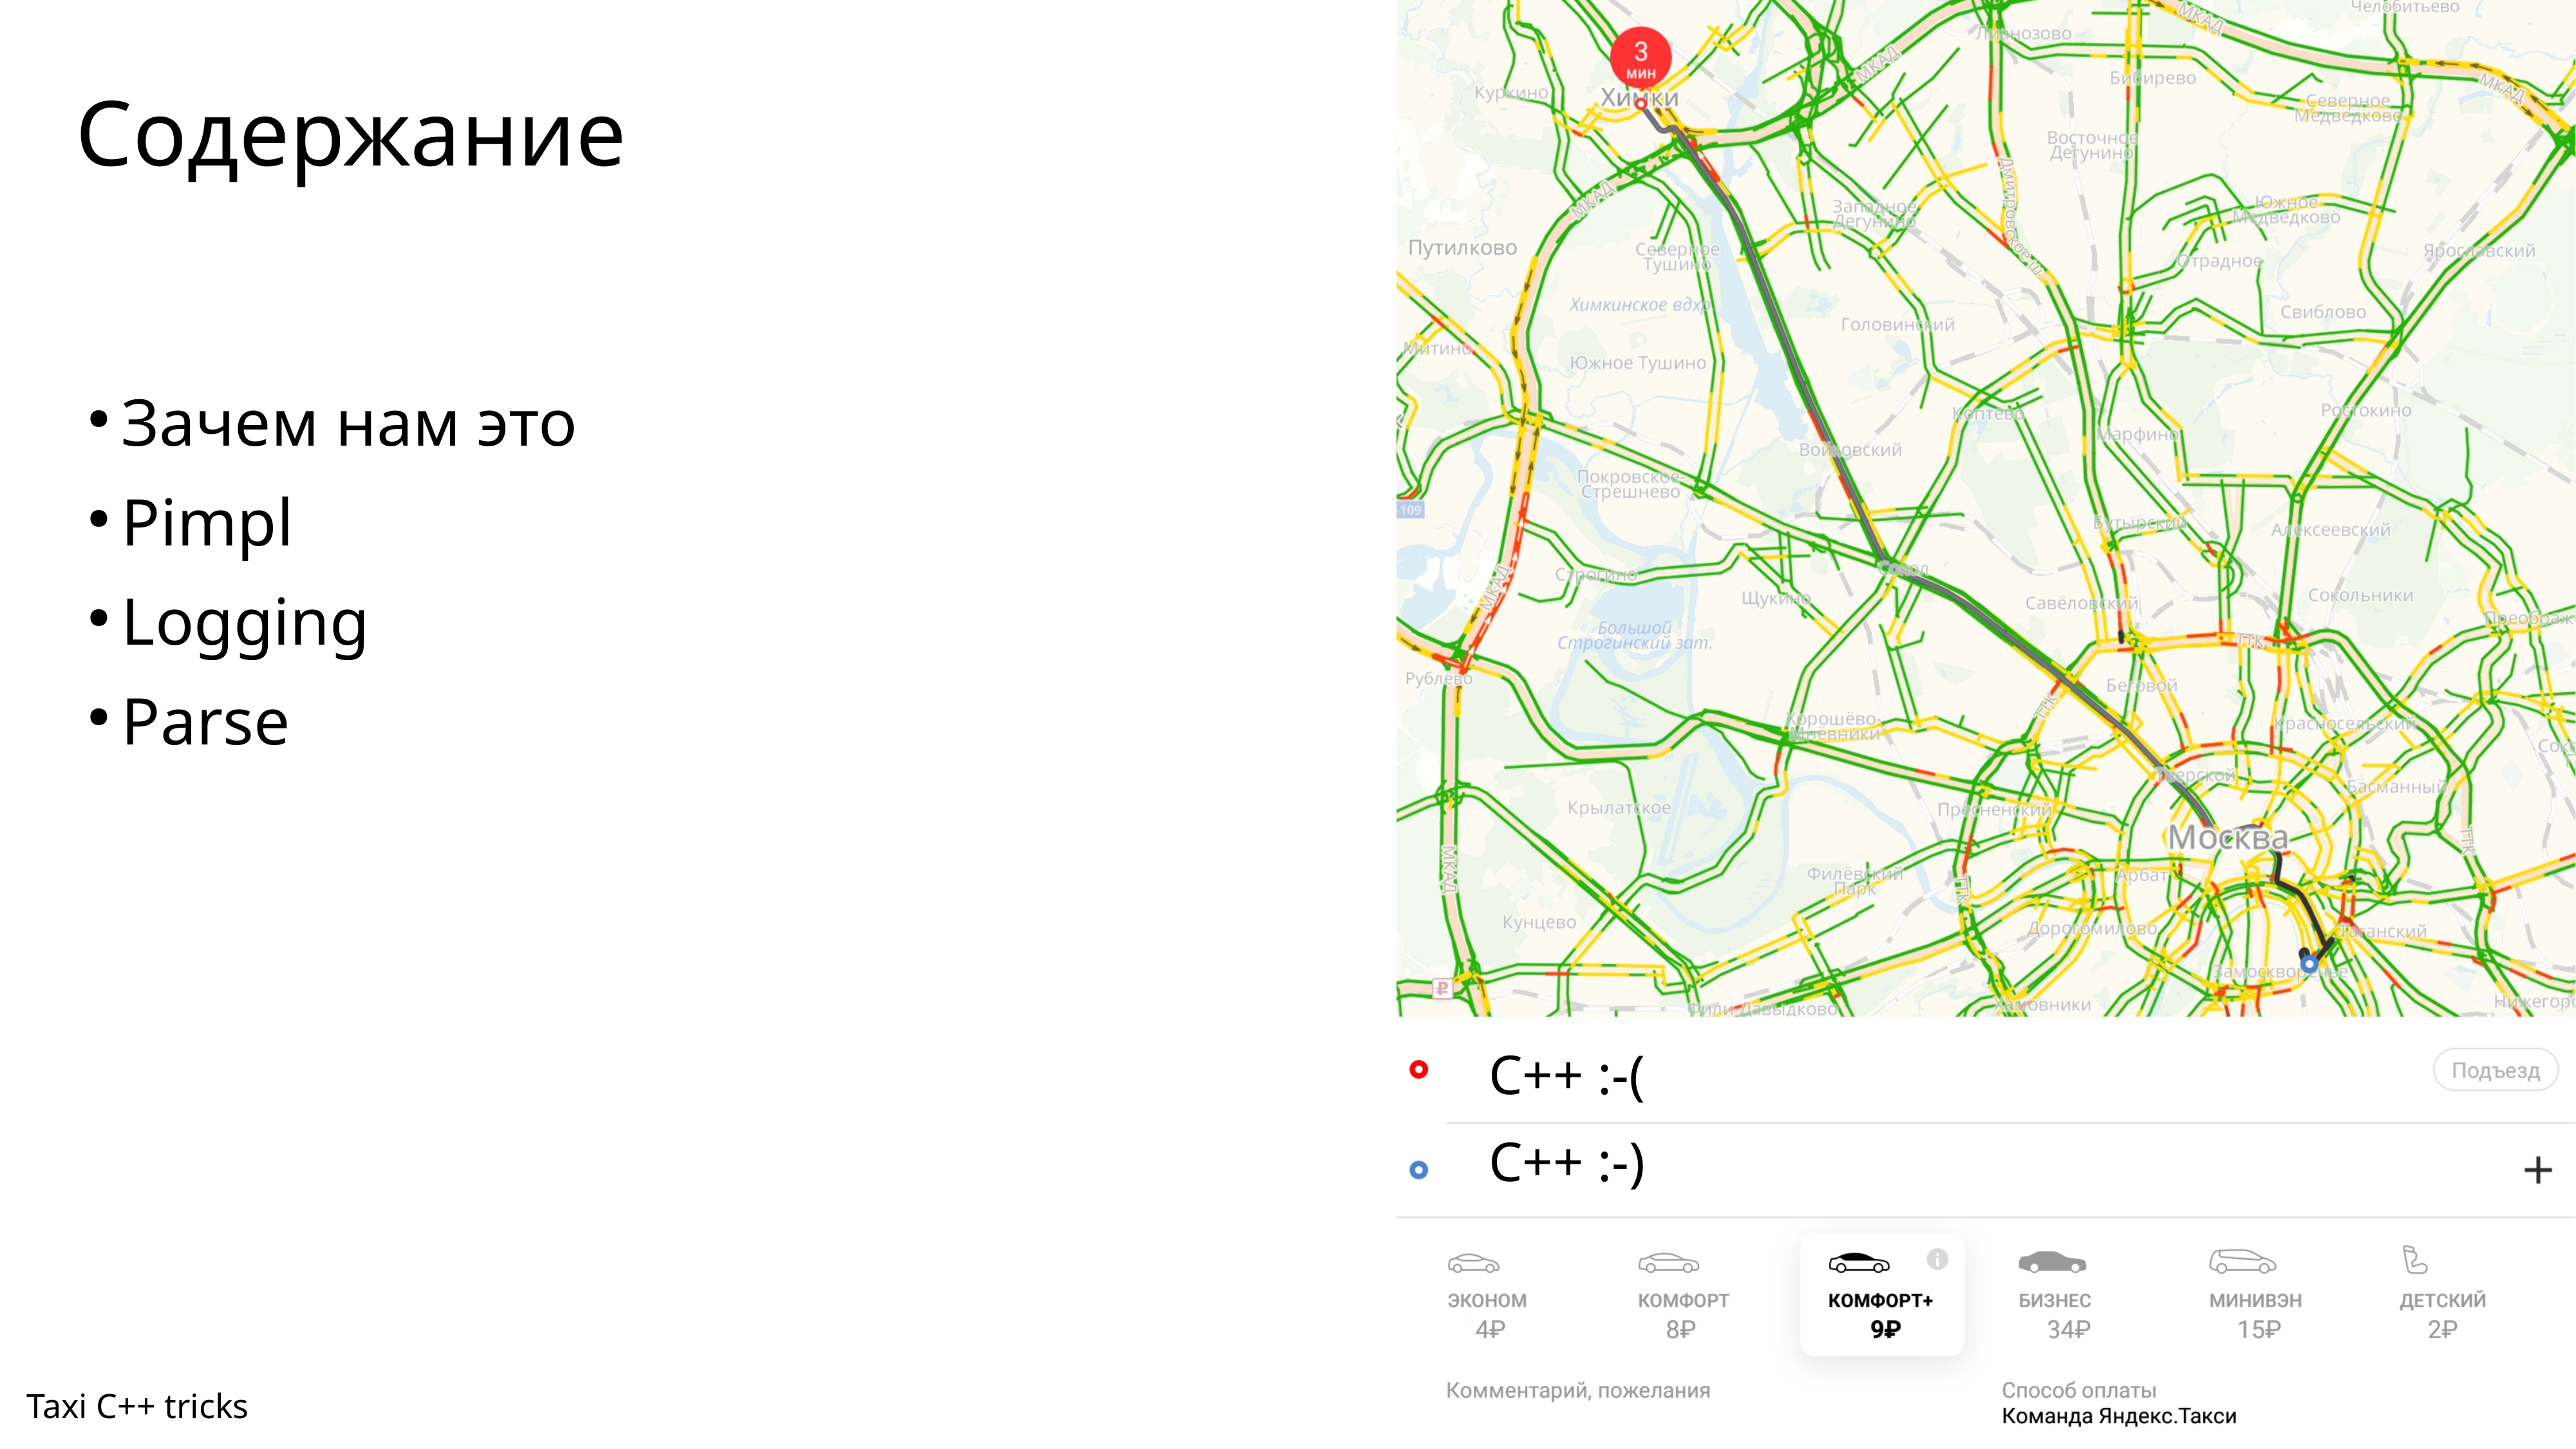

# Содержание
Зачем нам это
Pimpl
Logging
Parse
C++ :-(
C++ :-)
Taxi C++ tricks